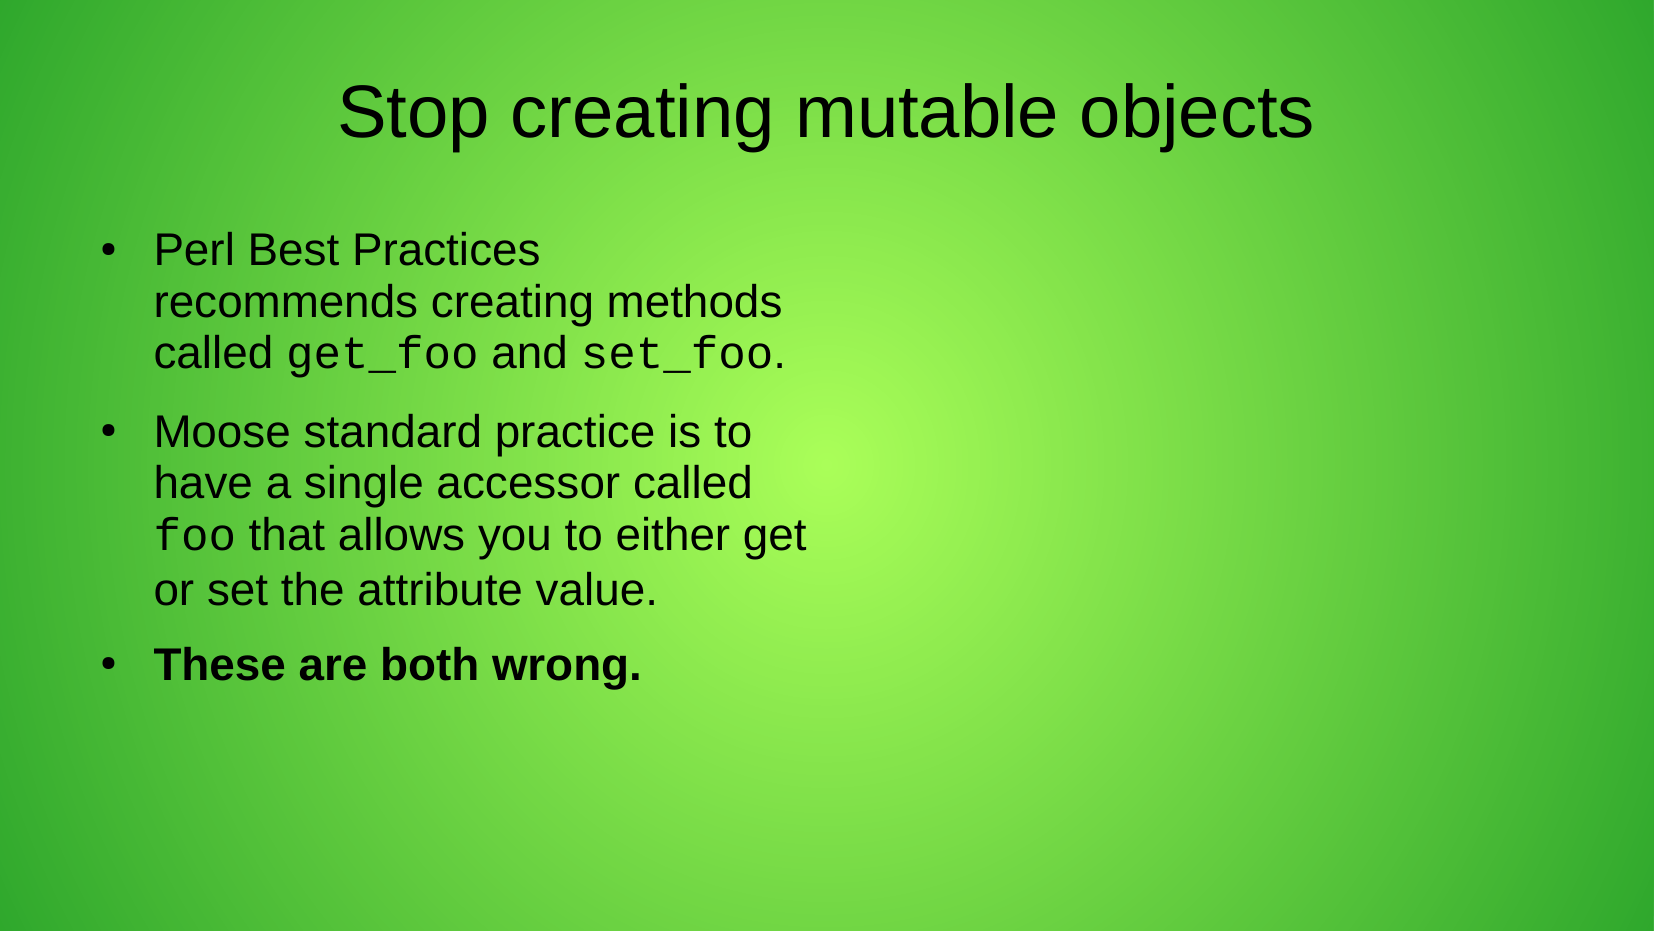

# Stop creating mutable objects
Perl Best Practices recommends creating methods called get_foo and set_foo.
Moose standard practice is to have a single accessor called foo that allows you to either get or set the attribute value.
These are both wrong.